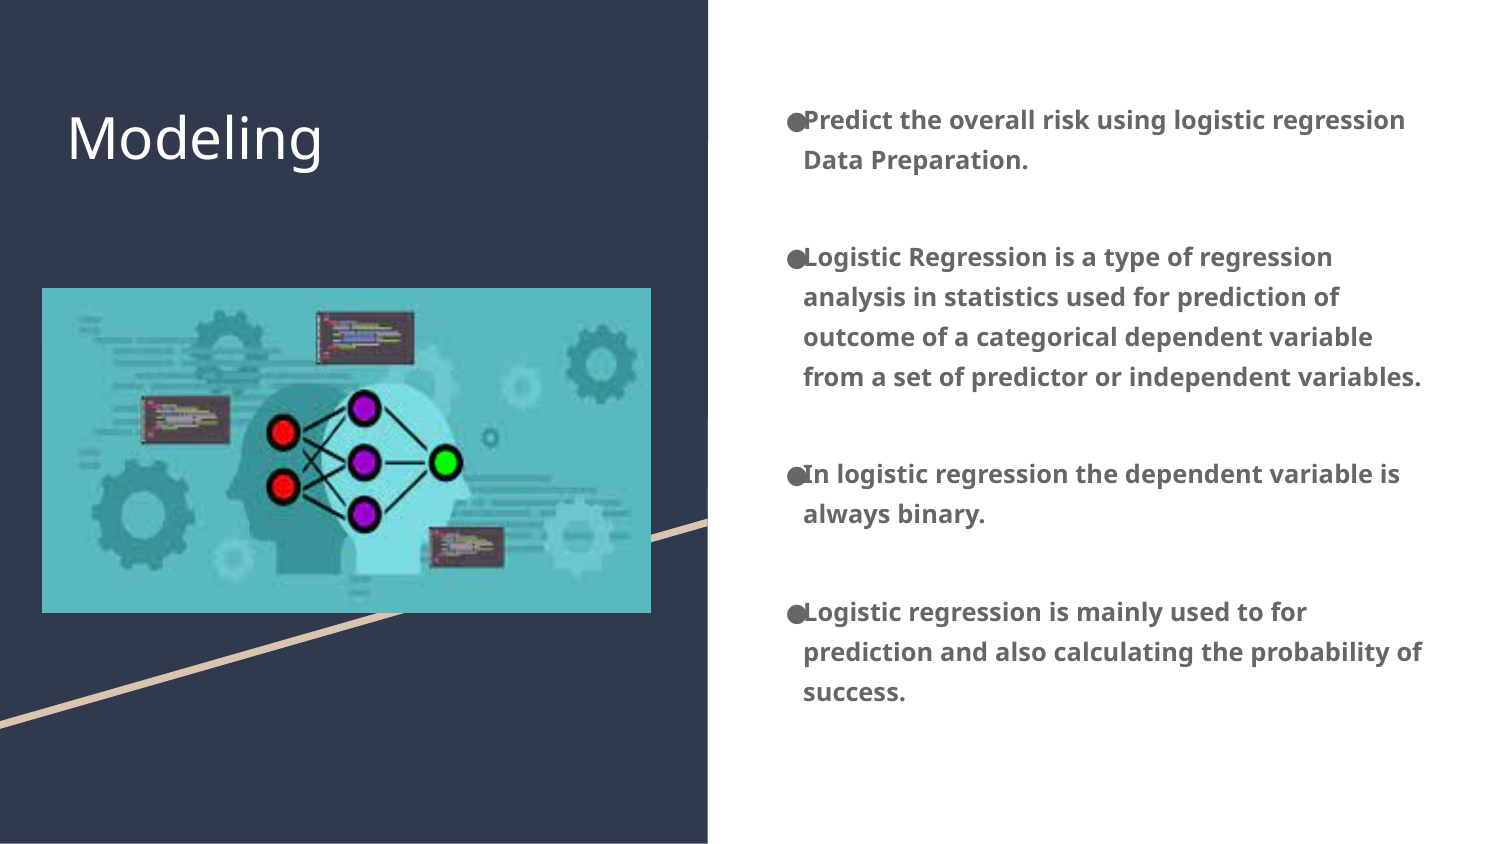

# Modeling
Predict the overall risk using logistic regression Data Preparation.
Logistic Regression is a type of regression analysis in statistics used for prediction of outcome of a categorical dependent variable from a set of predictor or independent variables.
In logistic regression the dependent variable is always binary.
Logistic regression is mainly used to for prediction and also calculating the probability of success.